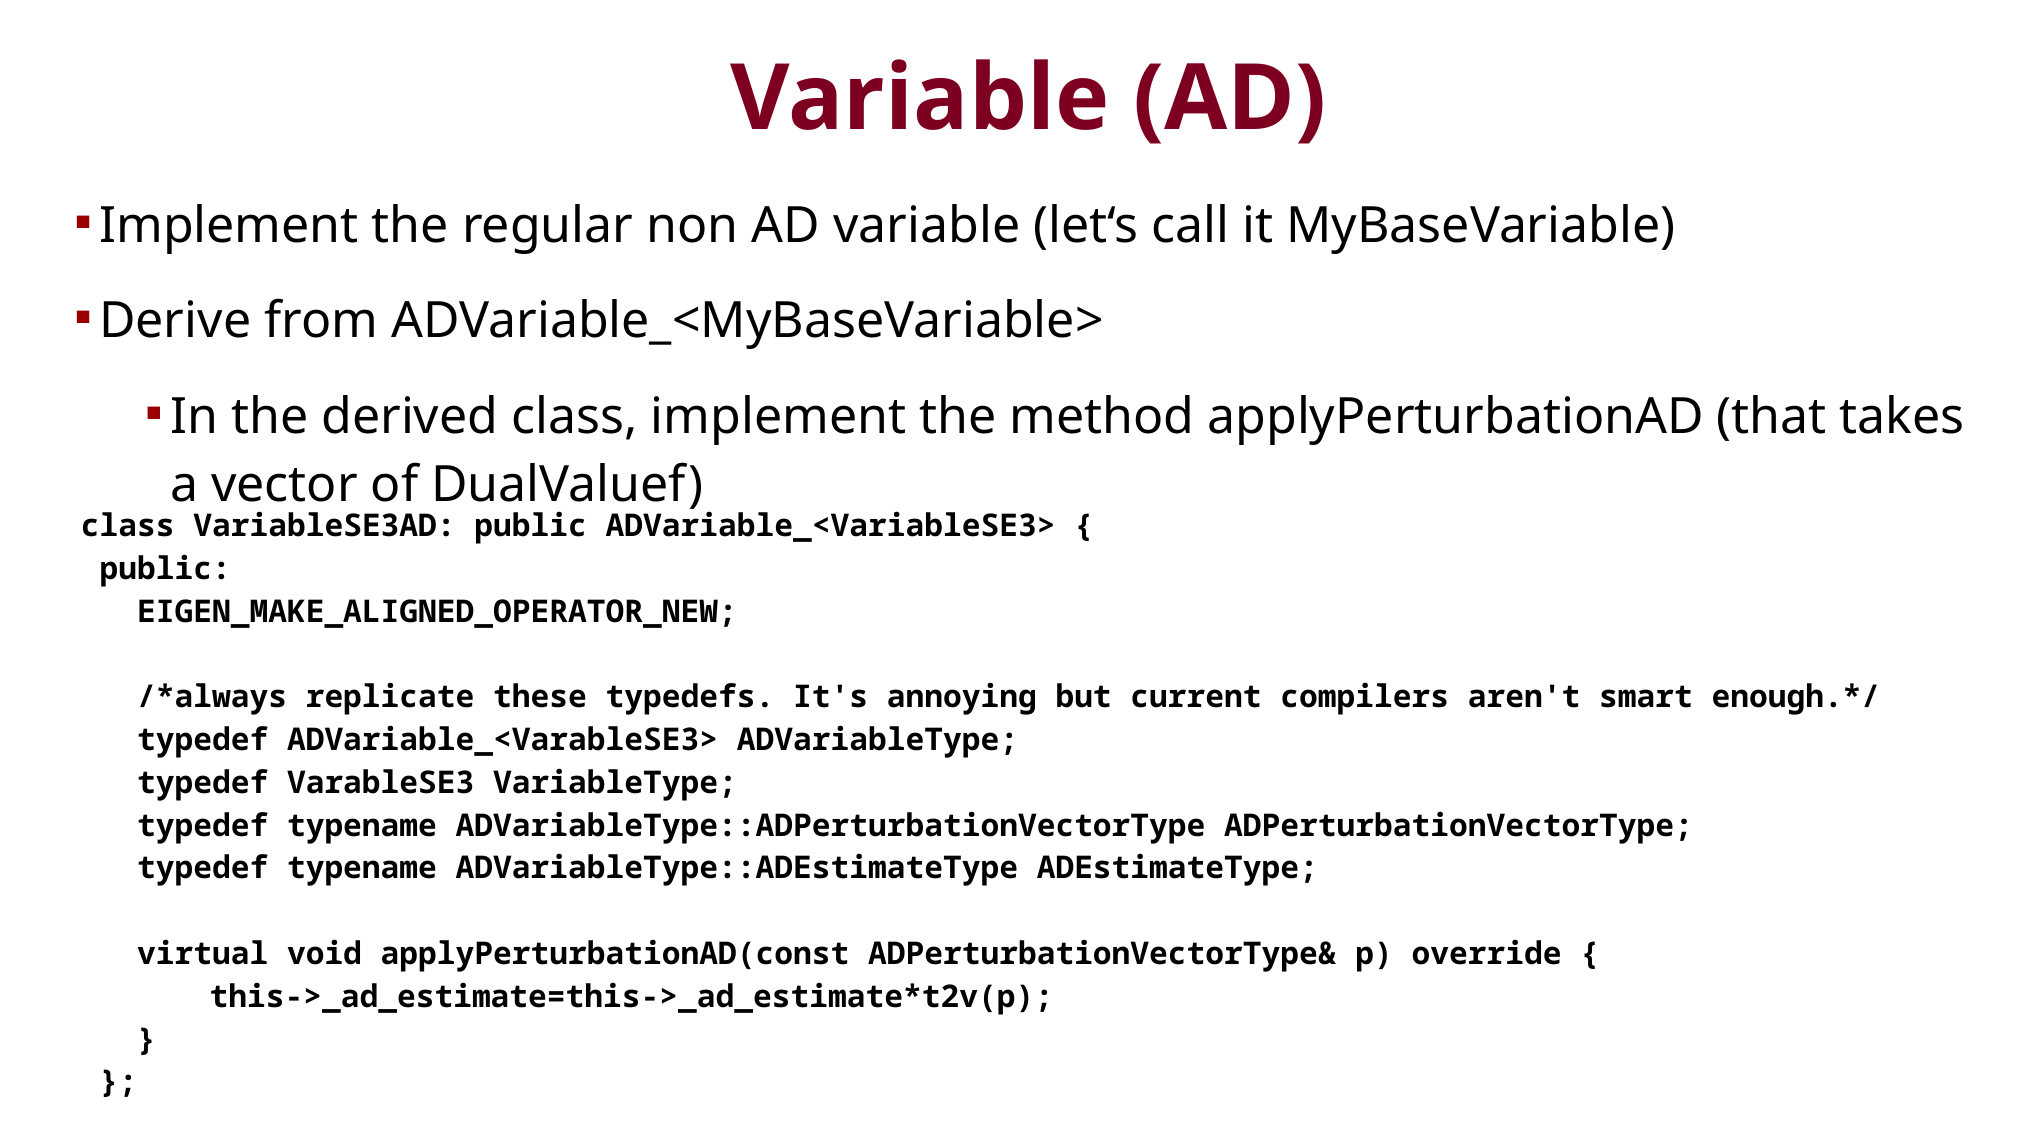

# Variable (AD)
Implement the regular non AD variable (let‘s call it MyBaseVariable)
Derive from ADVariable_<MyBaseVariable>
In the derived class, implement the method applyPerturbationAD (that takes a vector of DualValuef)
 class VariableSE3AD: public ADVariable_<VariableSE3> {
 public:
 EIGEN_MAKE_ALIGNED_OPERATOR_NEW;
 /*always replicate these typedefs. It's annoying but current compilers aren't smart enough.*/
 typedef ADVariable_<VarableSE3> ADVariableType;
 typedef VarableSE3 VariableType;
 typedef typename ADVariableType::ADPerturbationVectorType ADPerturbationVectorType;
 typedef typename ADVariableType::ADEstimateType ADEstimateType;
 virtual void applyPerturbationAD(const ADPerturbationVectorType& p) override {
		this->_ad_estimate=this->_ad_estimate*t2v(p);
 }
 };